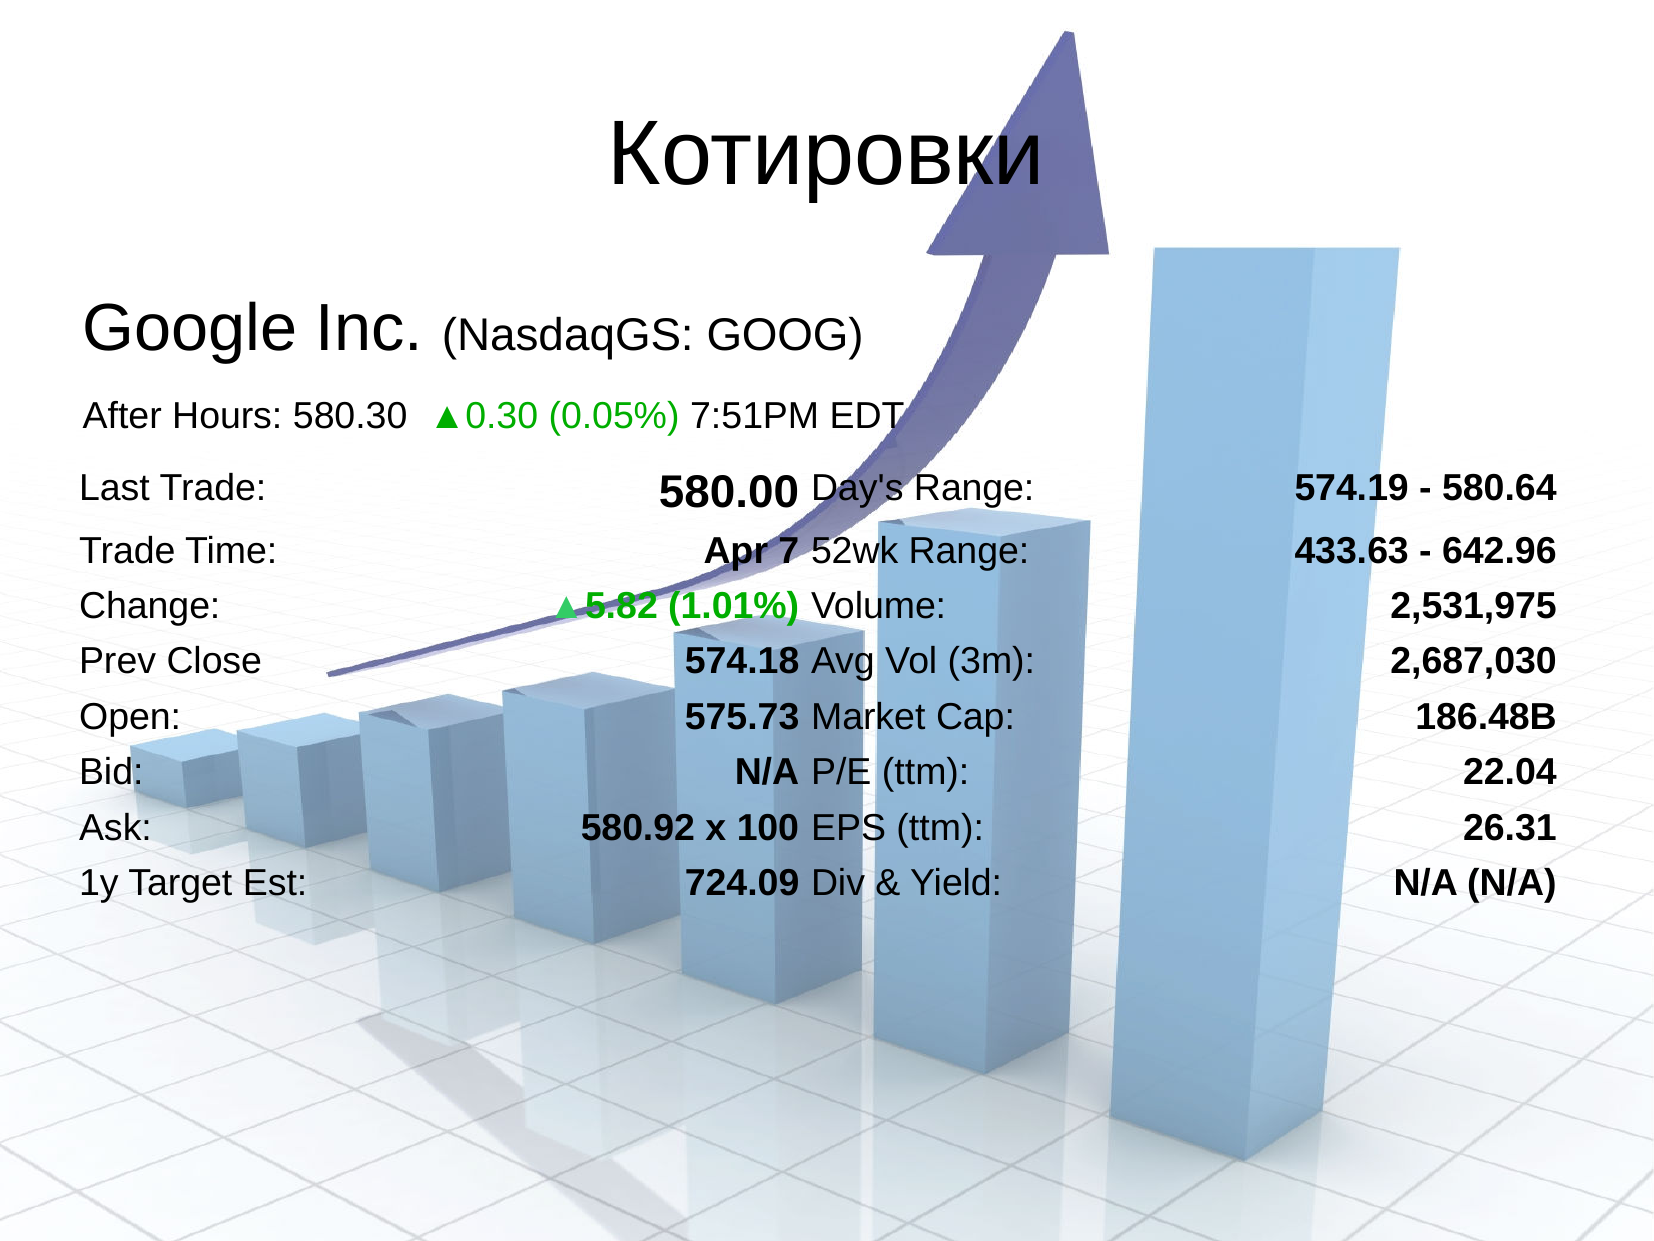

# Котировки
Google Inc. (NasdaqGS: GOOG)
After Hours: 580.30 ▲0.30 (0.05%) 7:51PM EDT
| Last Trade: | 580.00 | Day's Range: | 574.19 - 580.64 |
| --- | --- | --- | --- |
| Trade Time: | Apr 7 | 52wk Range: | 433.63 - 642.96 |
| Change: | ▲5.82 (1.01%) | Volume: | 2,531,975 |
| Prev Close | 574.18 | Avg Vol (3m): | 2,687,030 |
| Open: | 575.73 | Market Cap: | 186.48B |
| Bid: | N/A | P/E (ttm): | 22.04 |
| Ask: | 580.92 x 100 | EPS (ttm): | 26.31 |
| 1y Target Est: | 724.09 | Div & Yield: | N/A (N/A) |